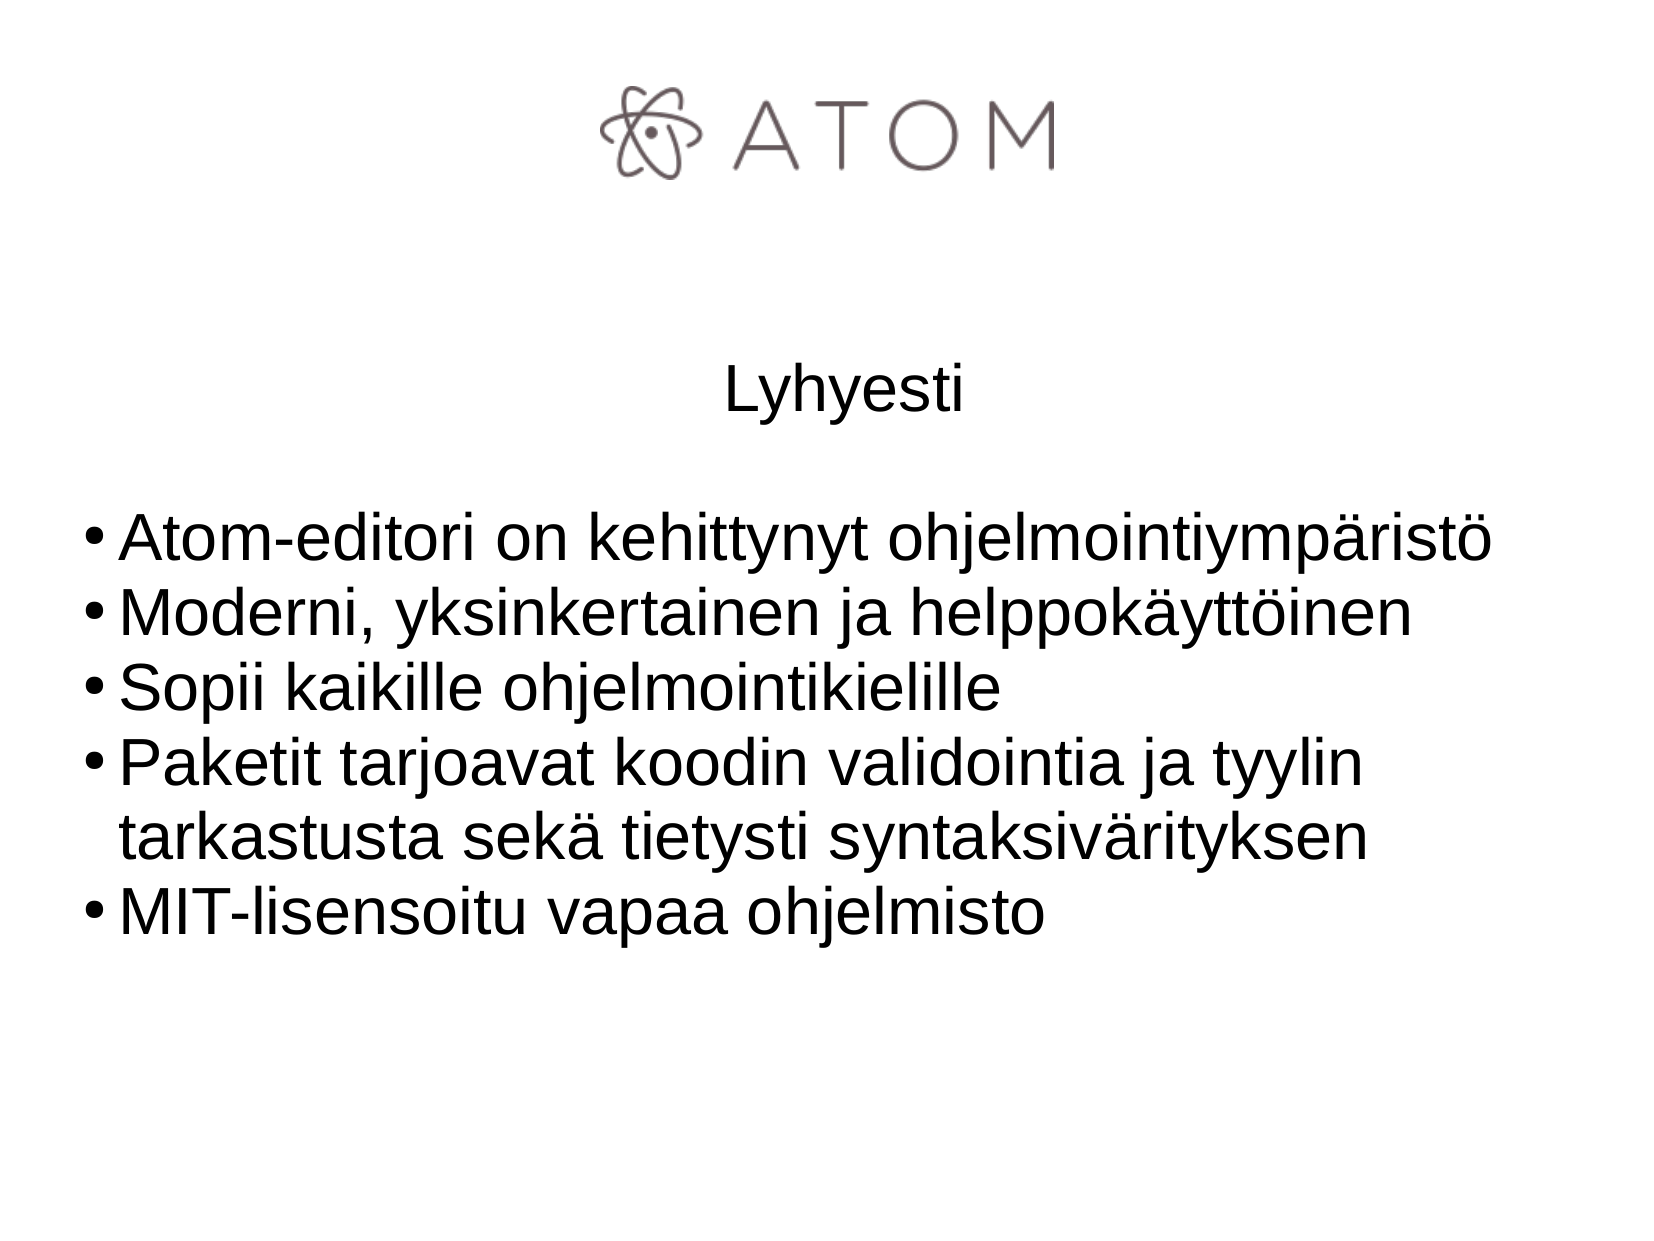

# Lyhyesti
Atom-editori on kehittynyt ohjelmointiympäristö
Moderni, yksinkertainen ja helppokäyttöinen
Sopii kaikille ohjelmointikielille
Paketit tarjoavat koodin validointia ja tyylin tarkastusta sekä tietysti syntaksivärityksen
MIT-lisensoitu vapaa ohjelmisto